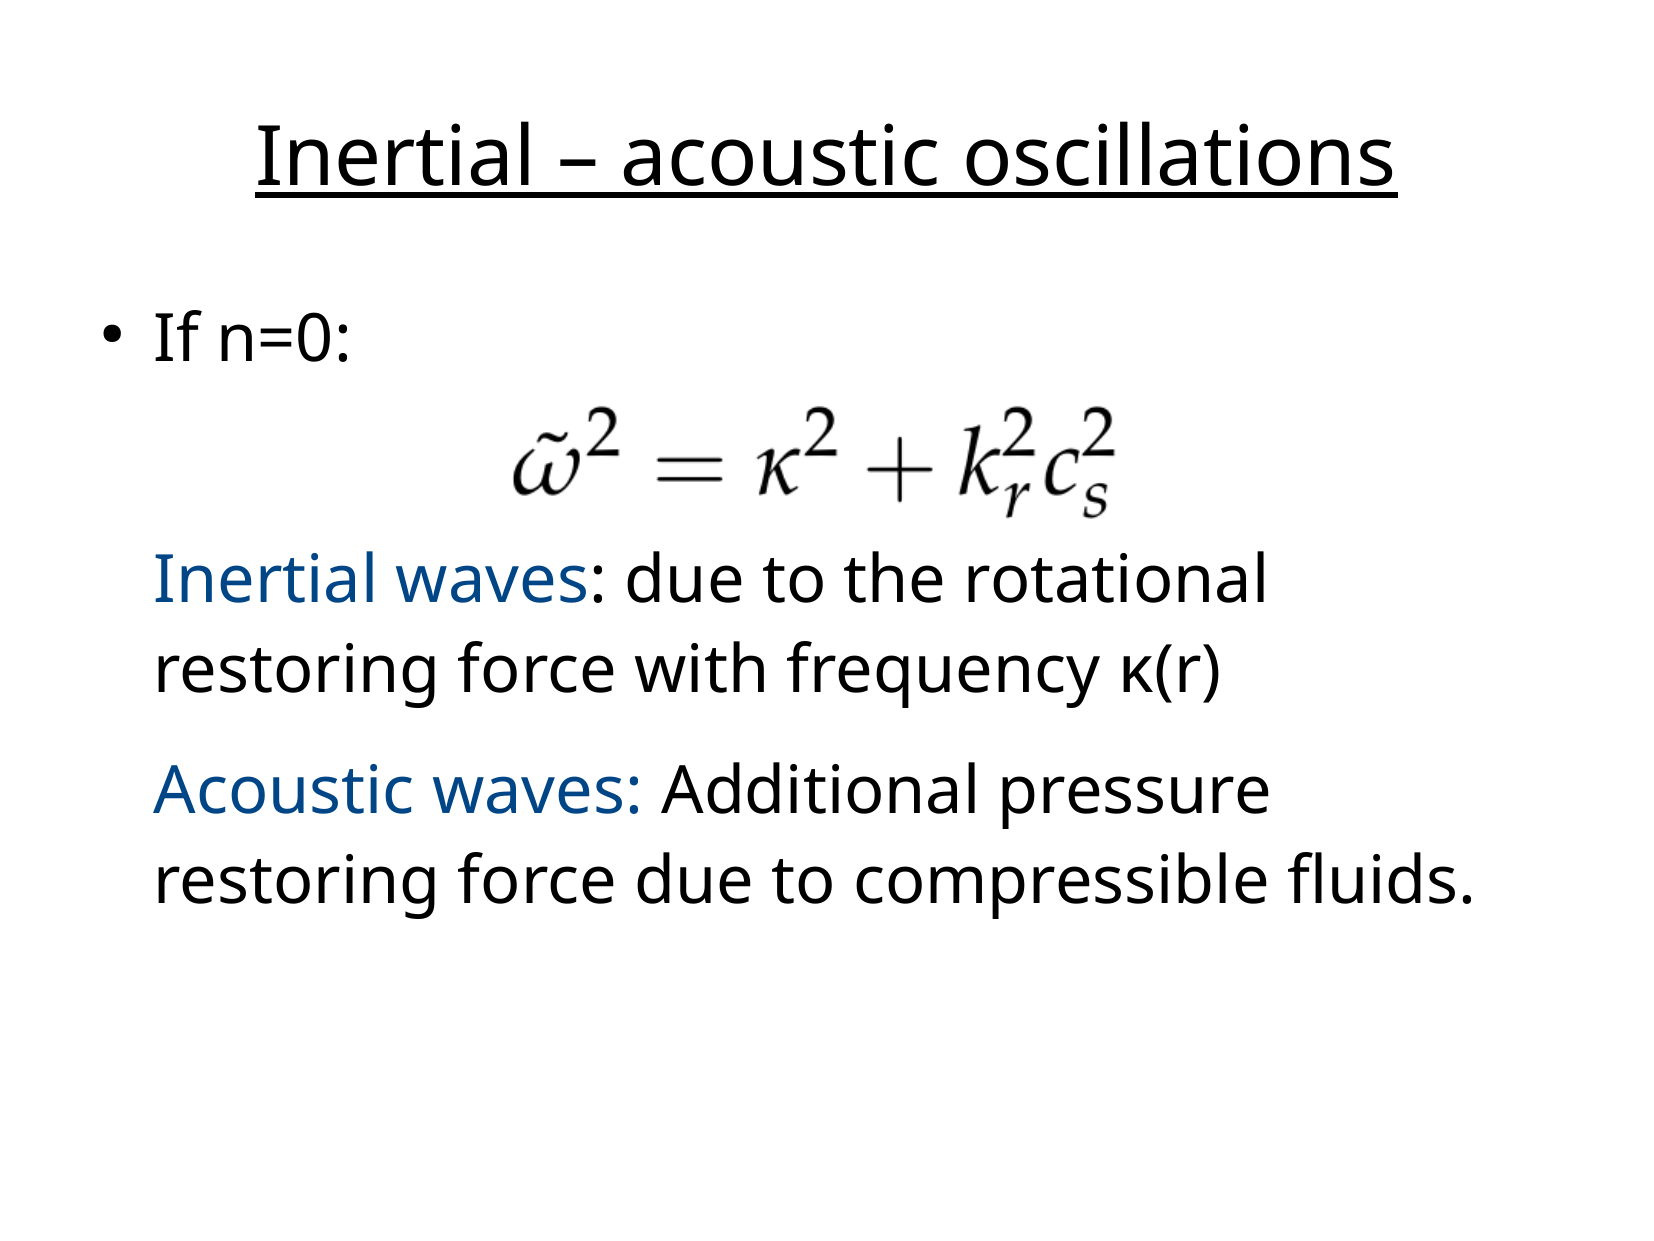

# Inertial – acoustic oscillations
If n=0:
Inertial waves: due to the rotational restoring force with frequency κ(r)
Acoustic waves: Additional pressure restoring force due to compressible fluids.